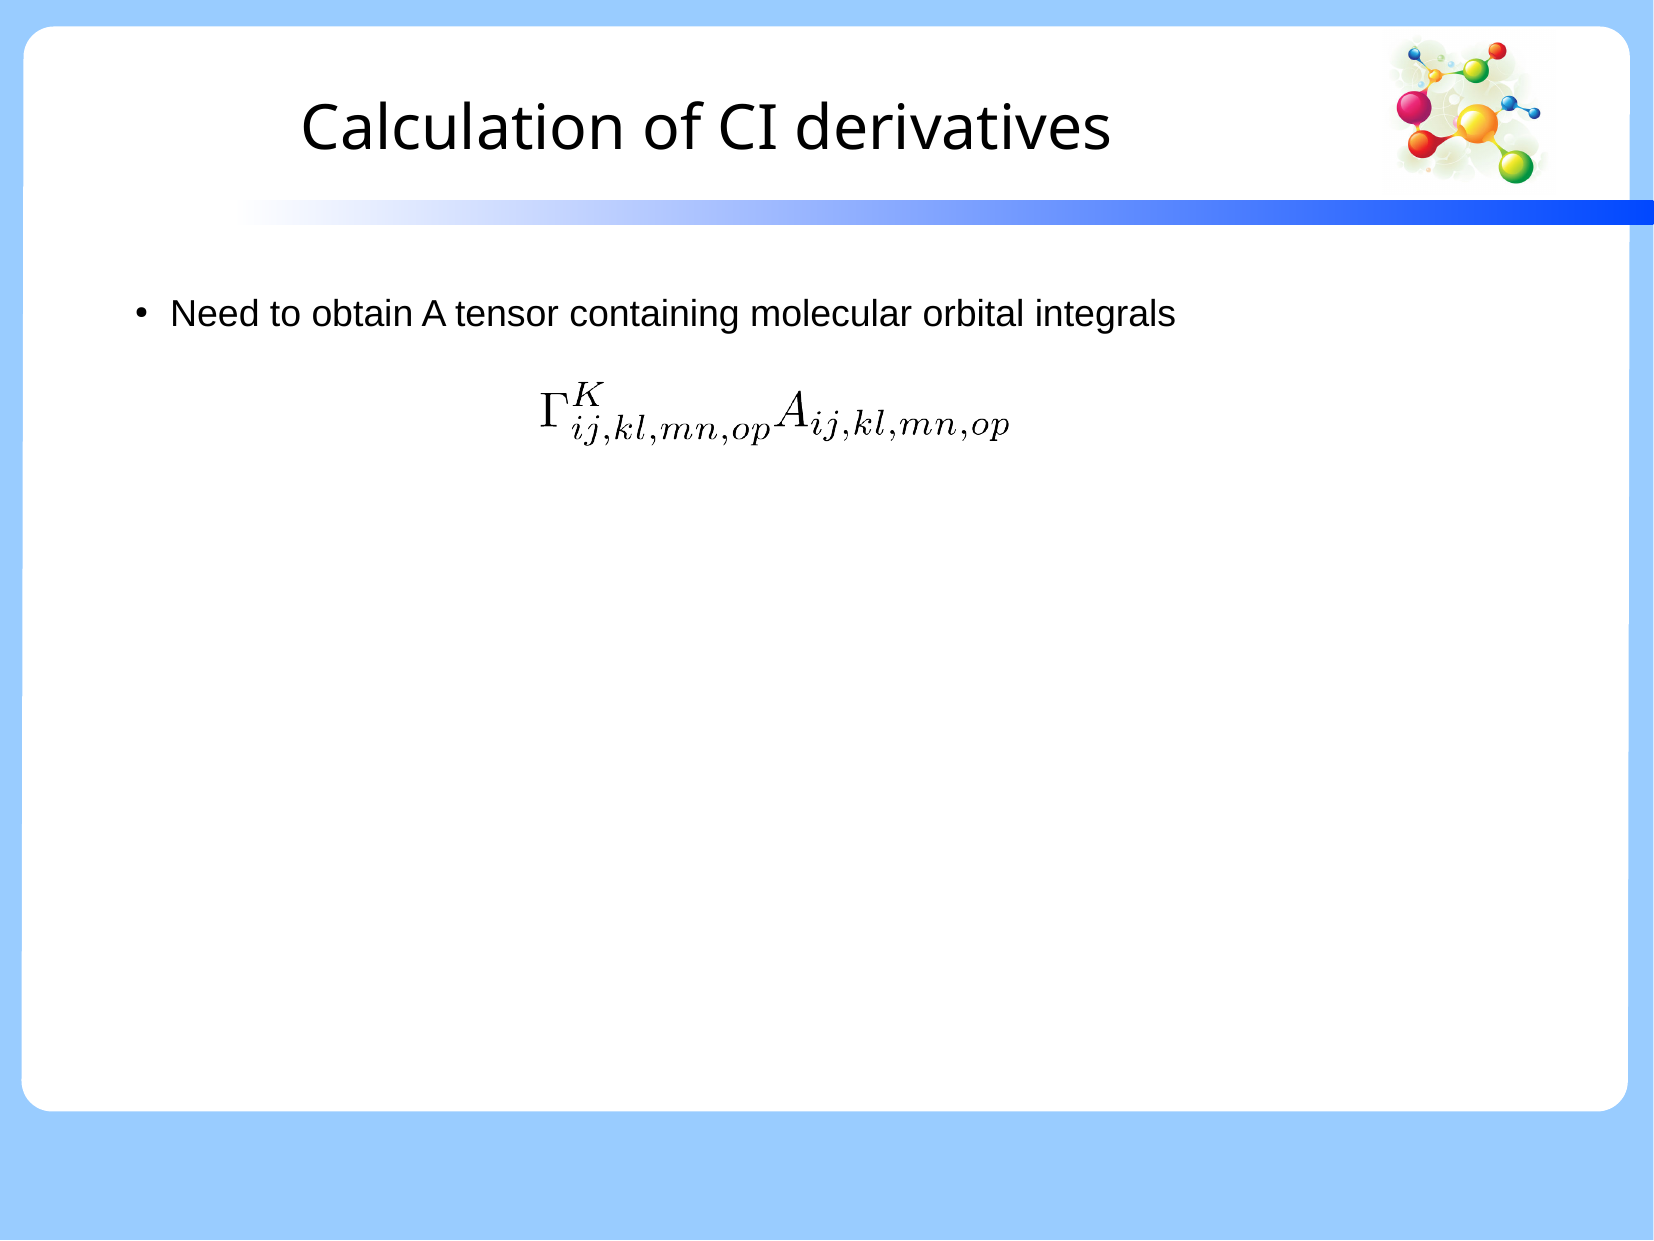

# Calculation of CI derivatives
Need to obtain A tensor containing molecular orbital integrals